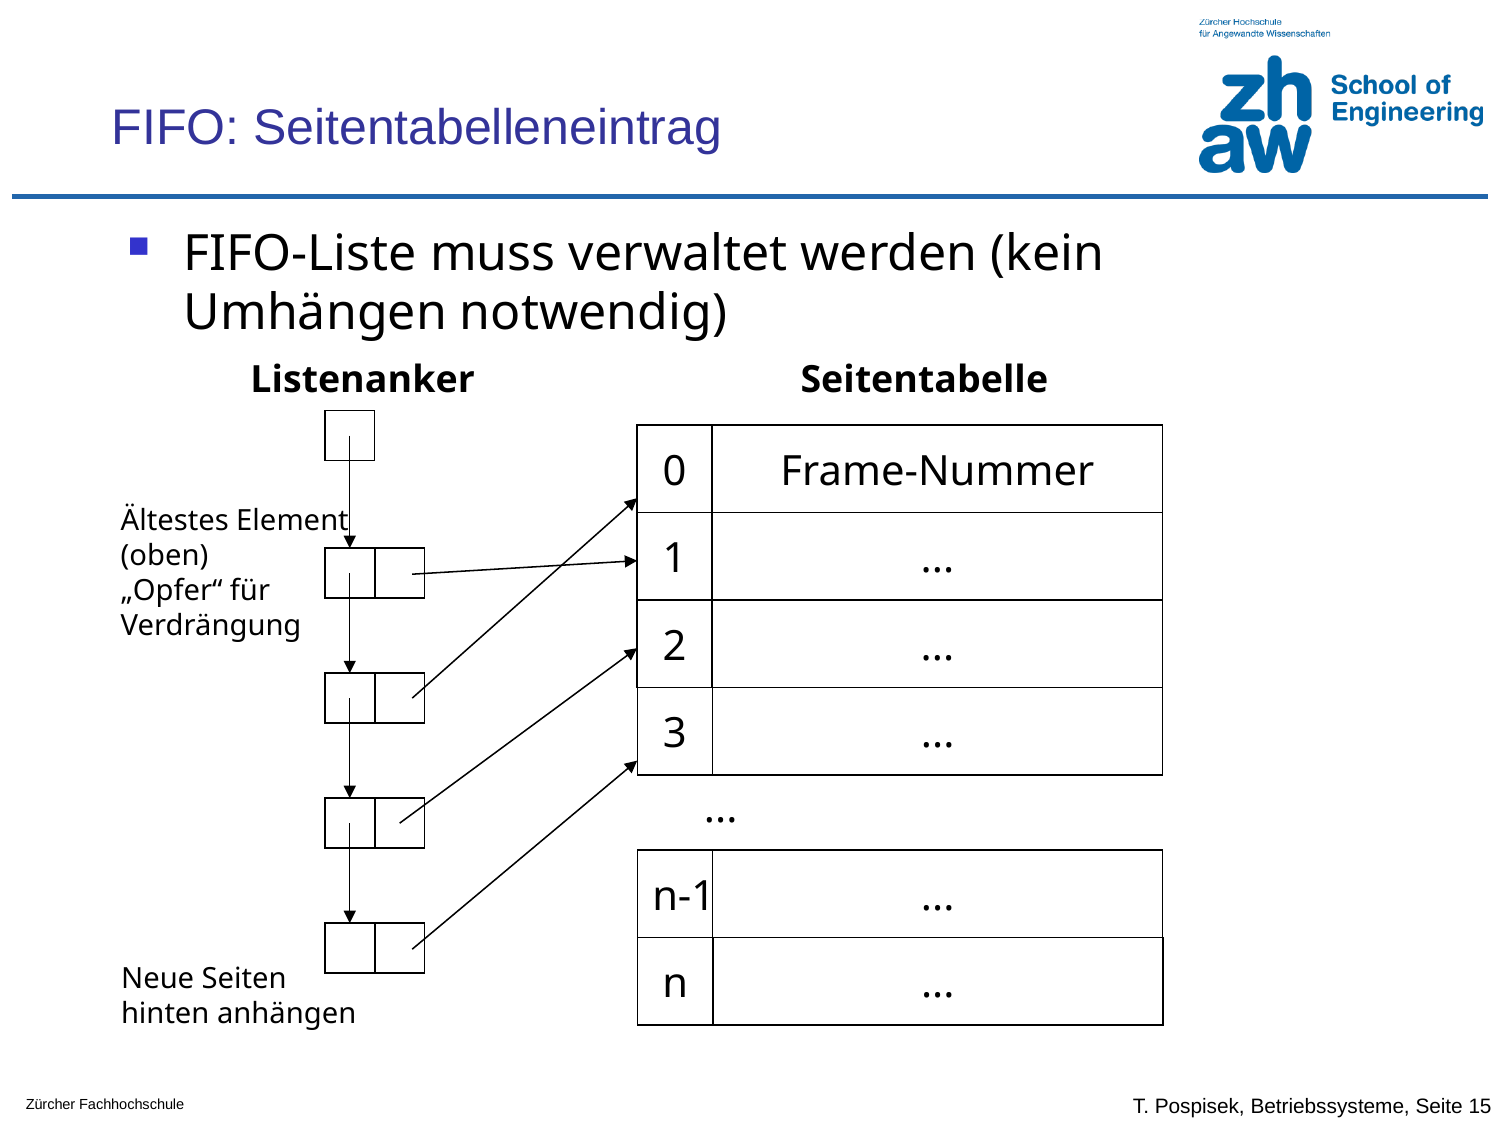

# FIFO: Seitentabelleneintrag
FIFO-Liste muss verwaltet werden (kein Umhängen notwendig)
Listenanker
Seitentabelle
0
Frame-Nummer
Ältestes Element
(oben)
„Opfer“ für
Verdrängung
1
...
2
...
3
...
...
n-1
...
n
...
Neue Seiten
hinten anhängen